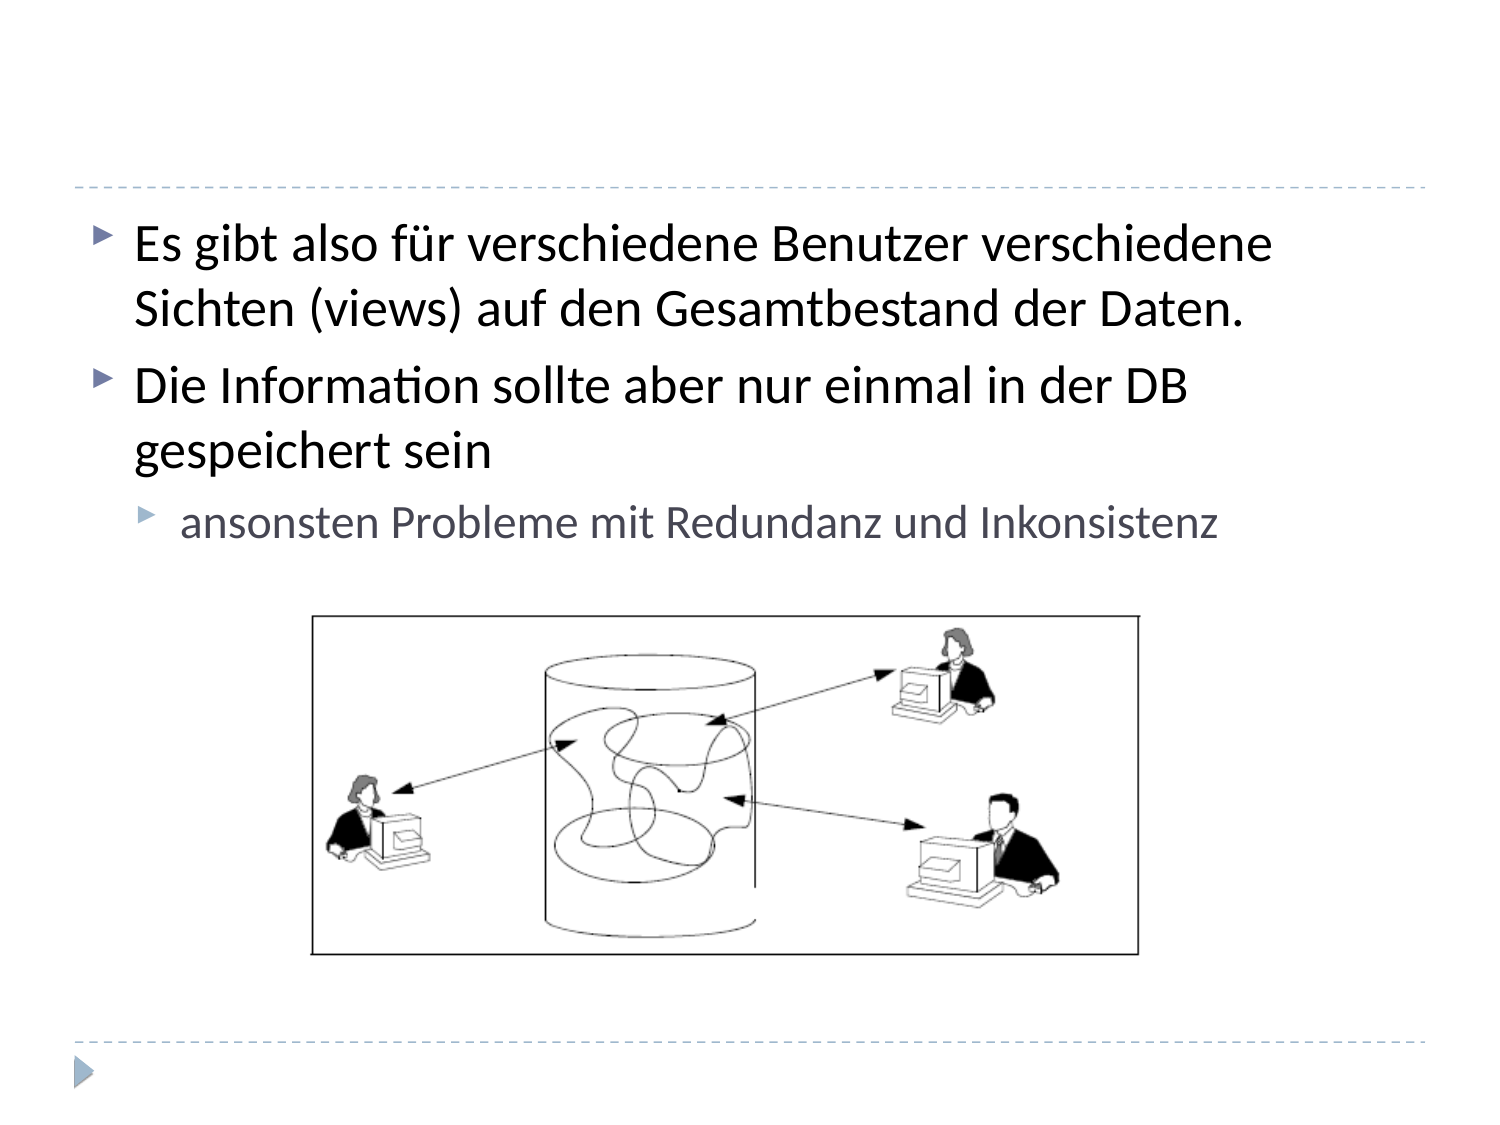

#
Es gibt also für verschiedene Benutzer verschiedene Sichten (views) auf den Gesamtbestand der Daten.
Die Information sollte aber nur einmal in der DB gespeichert sein
ansonsten Probleme mit Redundanz und Inkonsistenz